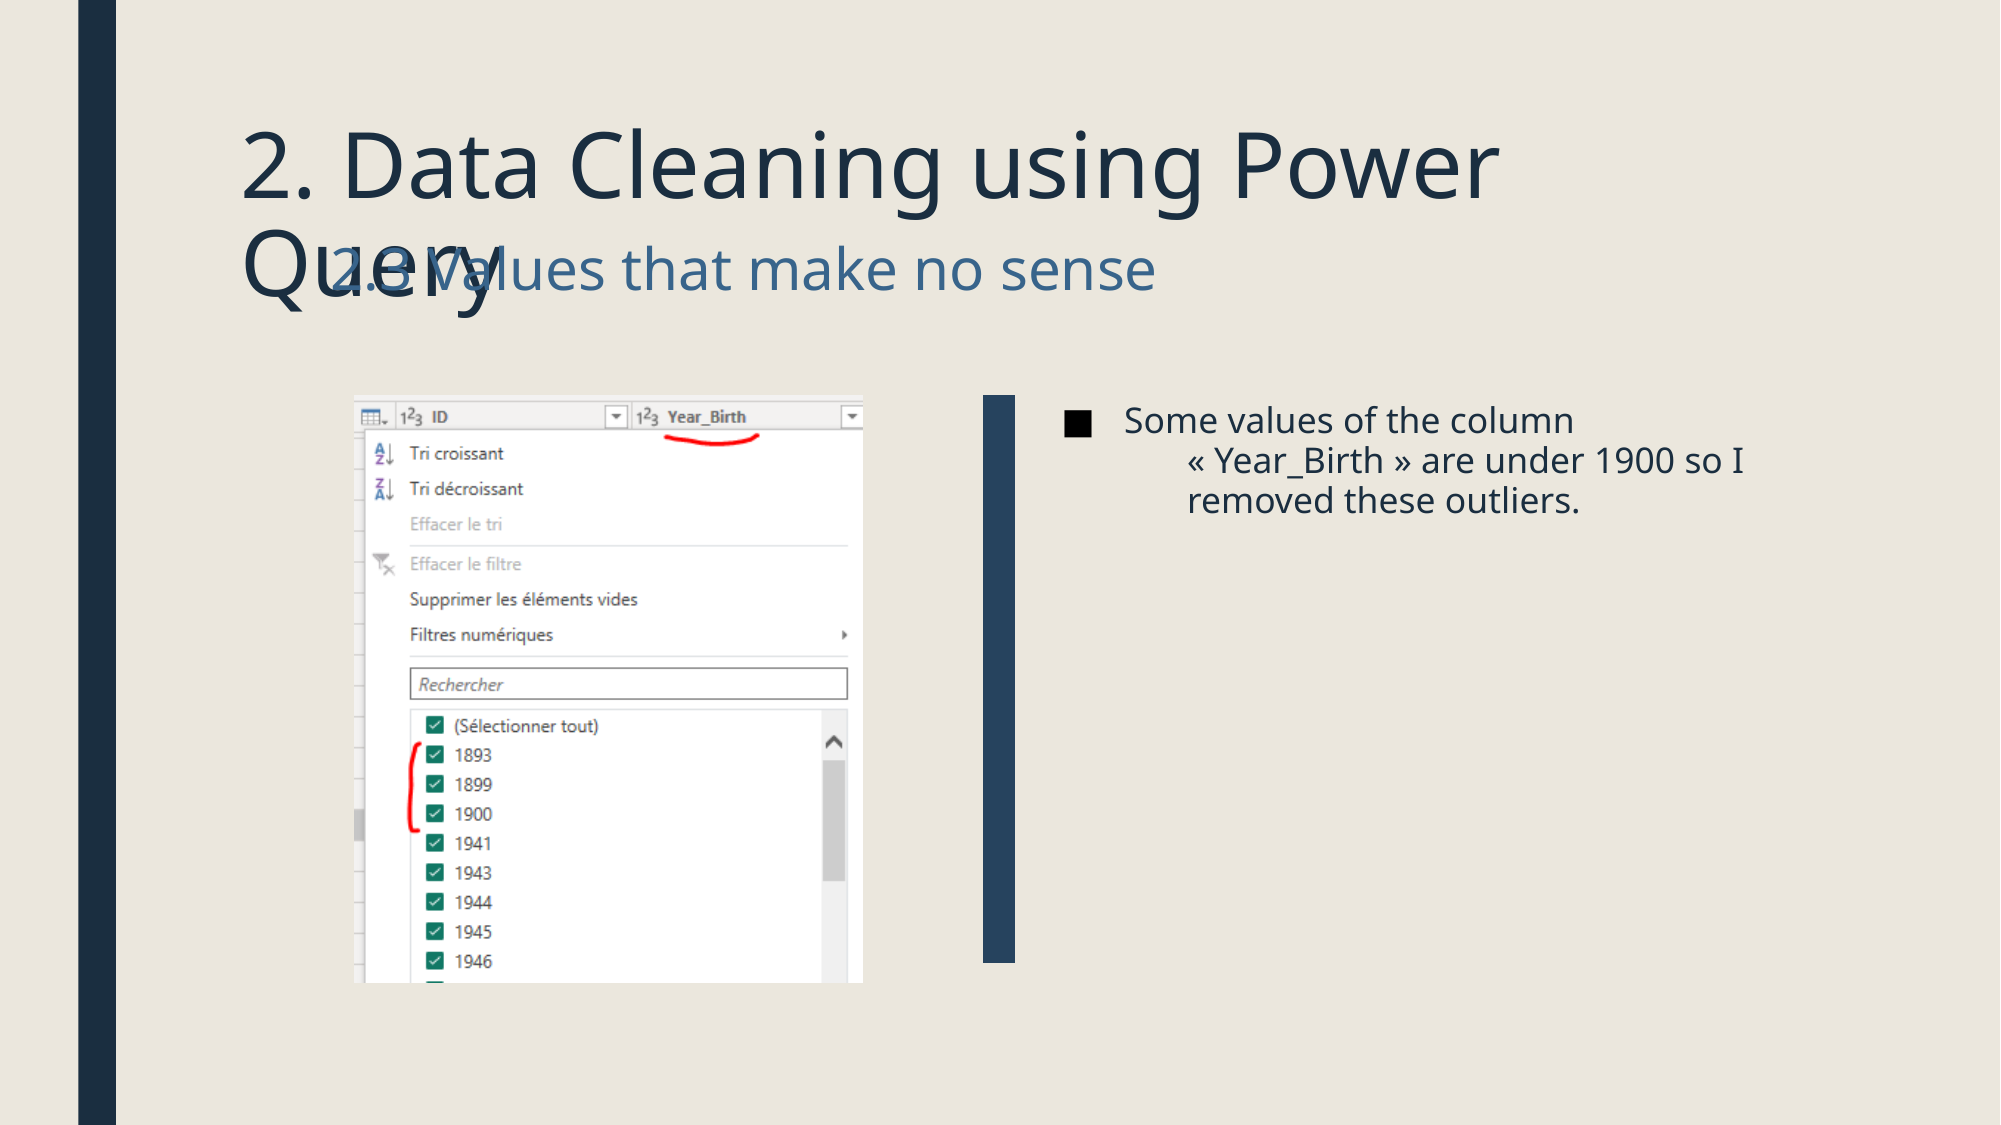

# 2. Data Cleaning using Power Query
2.3 Values that make no sense
Some values of the column « Year_Birth » are under 1900 so I removed these outliers.